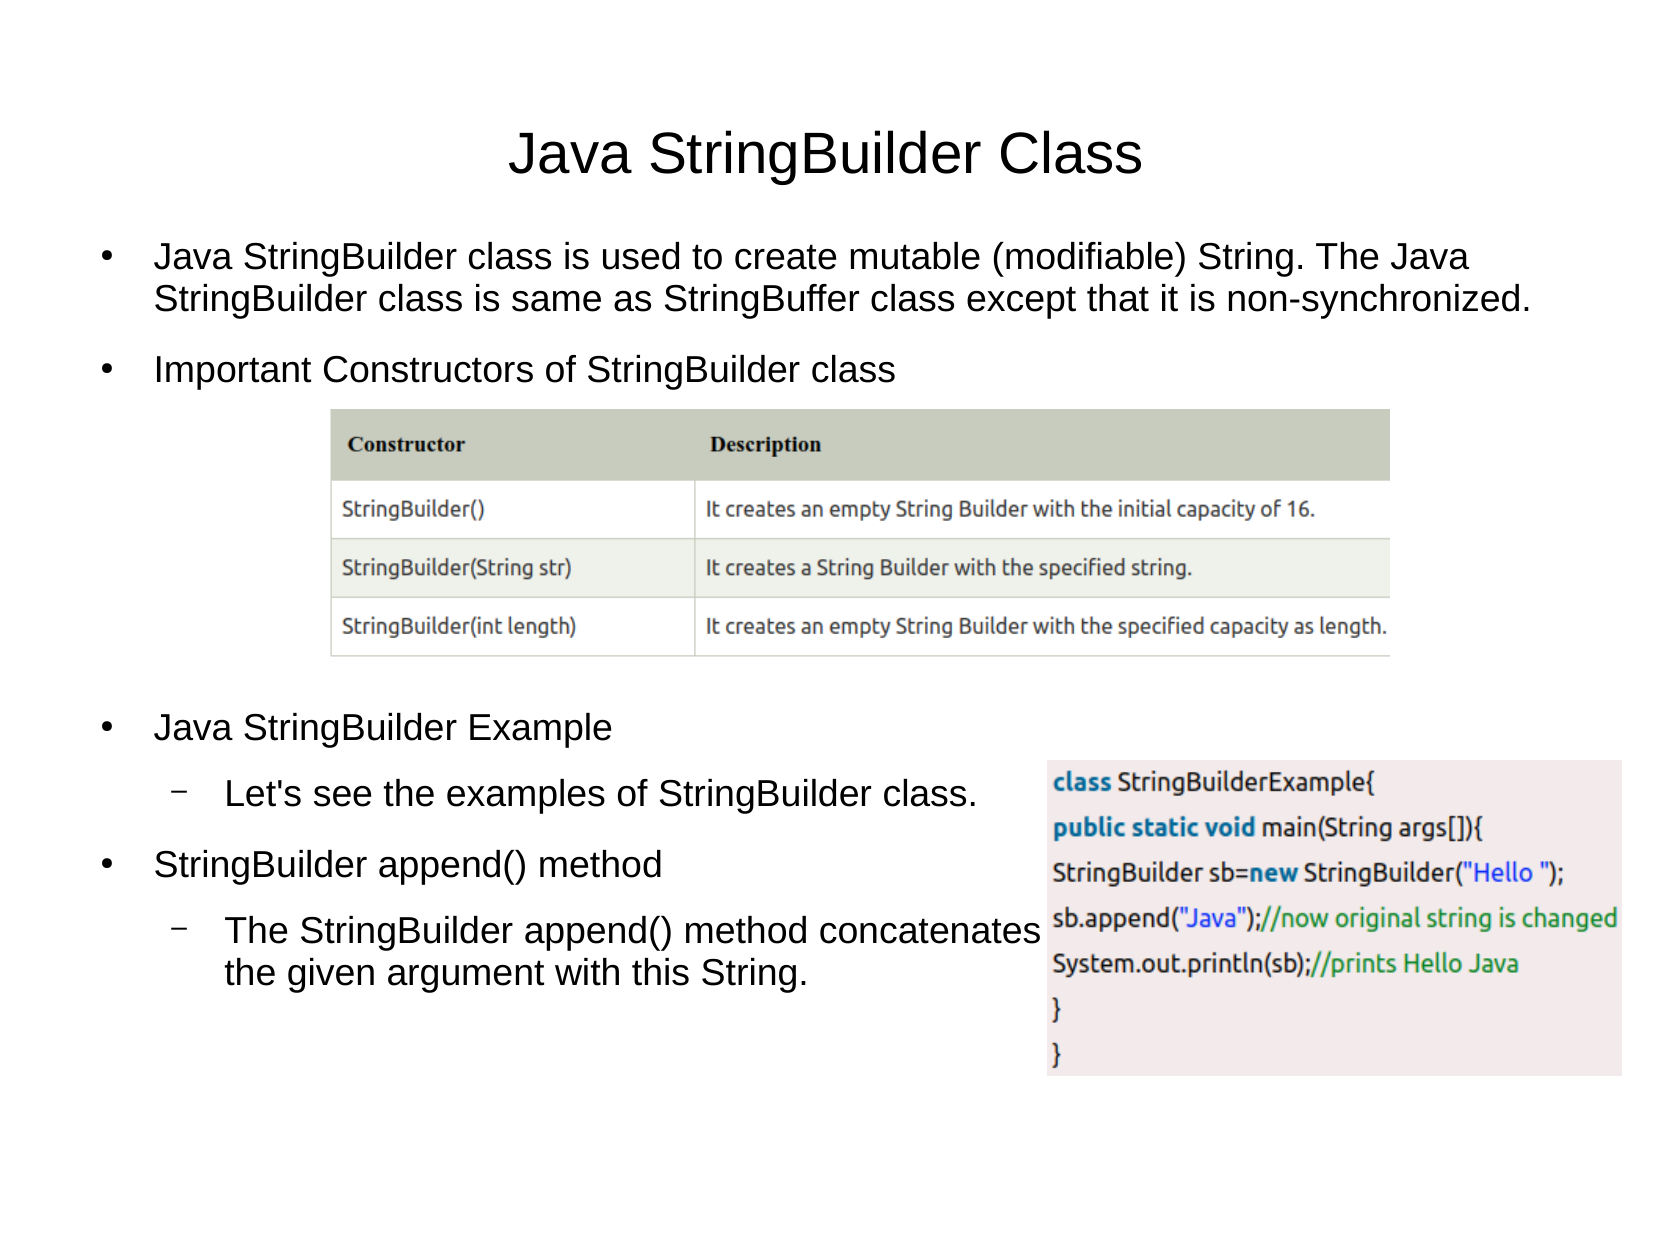

# Java StringBuilder Class
Java StringBuilder class is used to create mutable (modifiable) String. The Java StringBuilder class is same as StringBuffer class except that it is non-synchronized.
Important Constructors of StringBuilder class
Java StringBuilder Example
Let's see the examples of StringBuilder class.
StringBuilder append() method
The StringBuilder append() method concatenates
the given argument with this String.